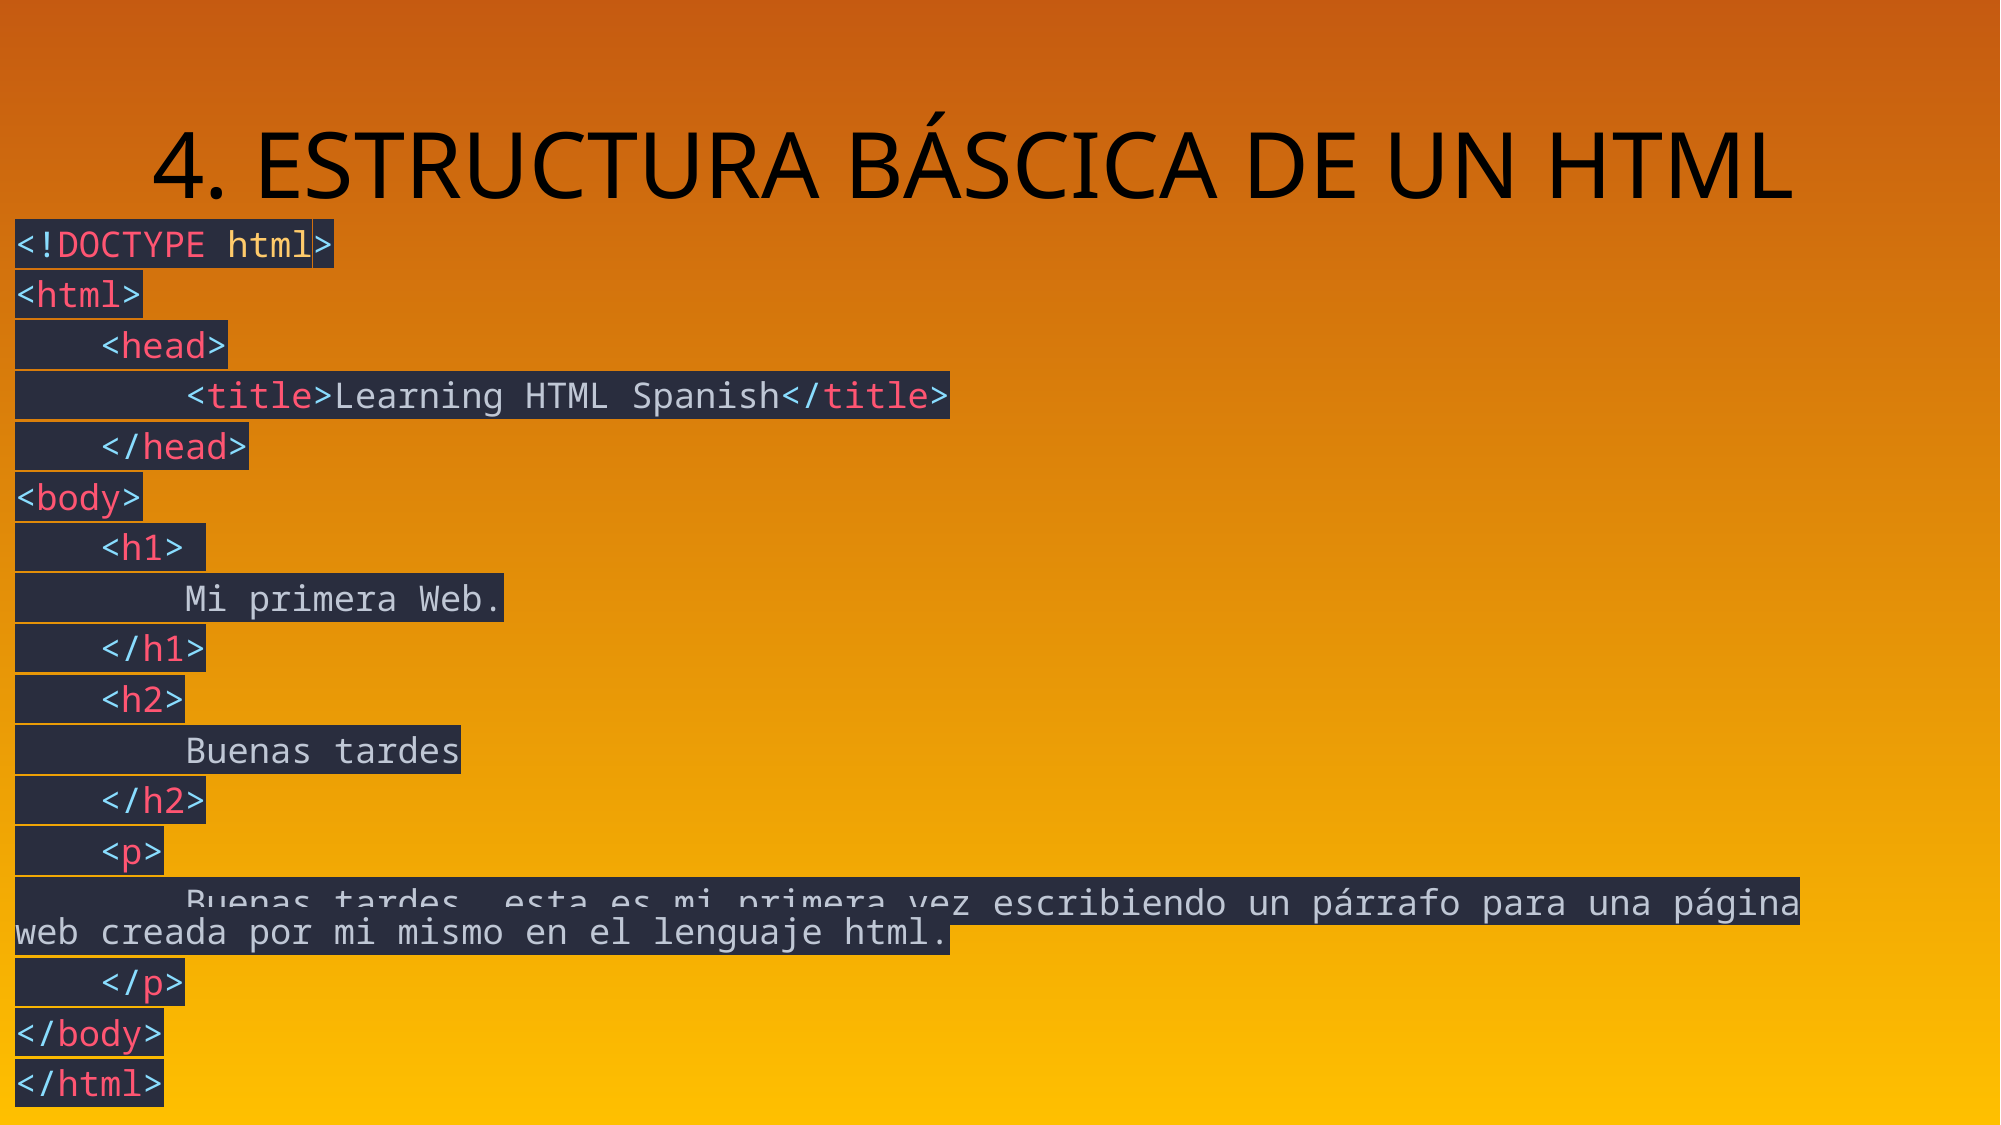

# 4. ESTRUCTURA BÁSCICA DE UN HTML
<!DOCTYPE html>
<html>
    <head>
        <title>Learning HTML Spanish</title>
    </head>
<body>
    <h1>
        Mi primera Web.
    </h1>
    <h2>
        Buenas tardes
    </h2>
    <p>
        Buenas tardes, esta es mi primera vez escribiendo un párrafo para una página web creada por mi mismo en el lenguaje html.
    </p>
</body>
</html>